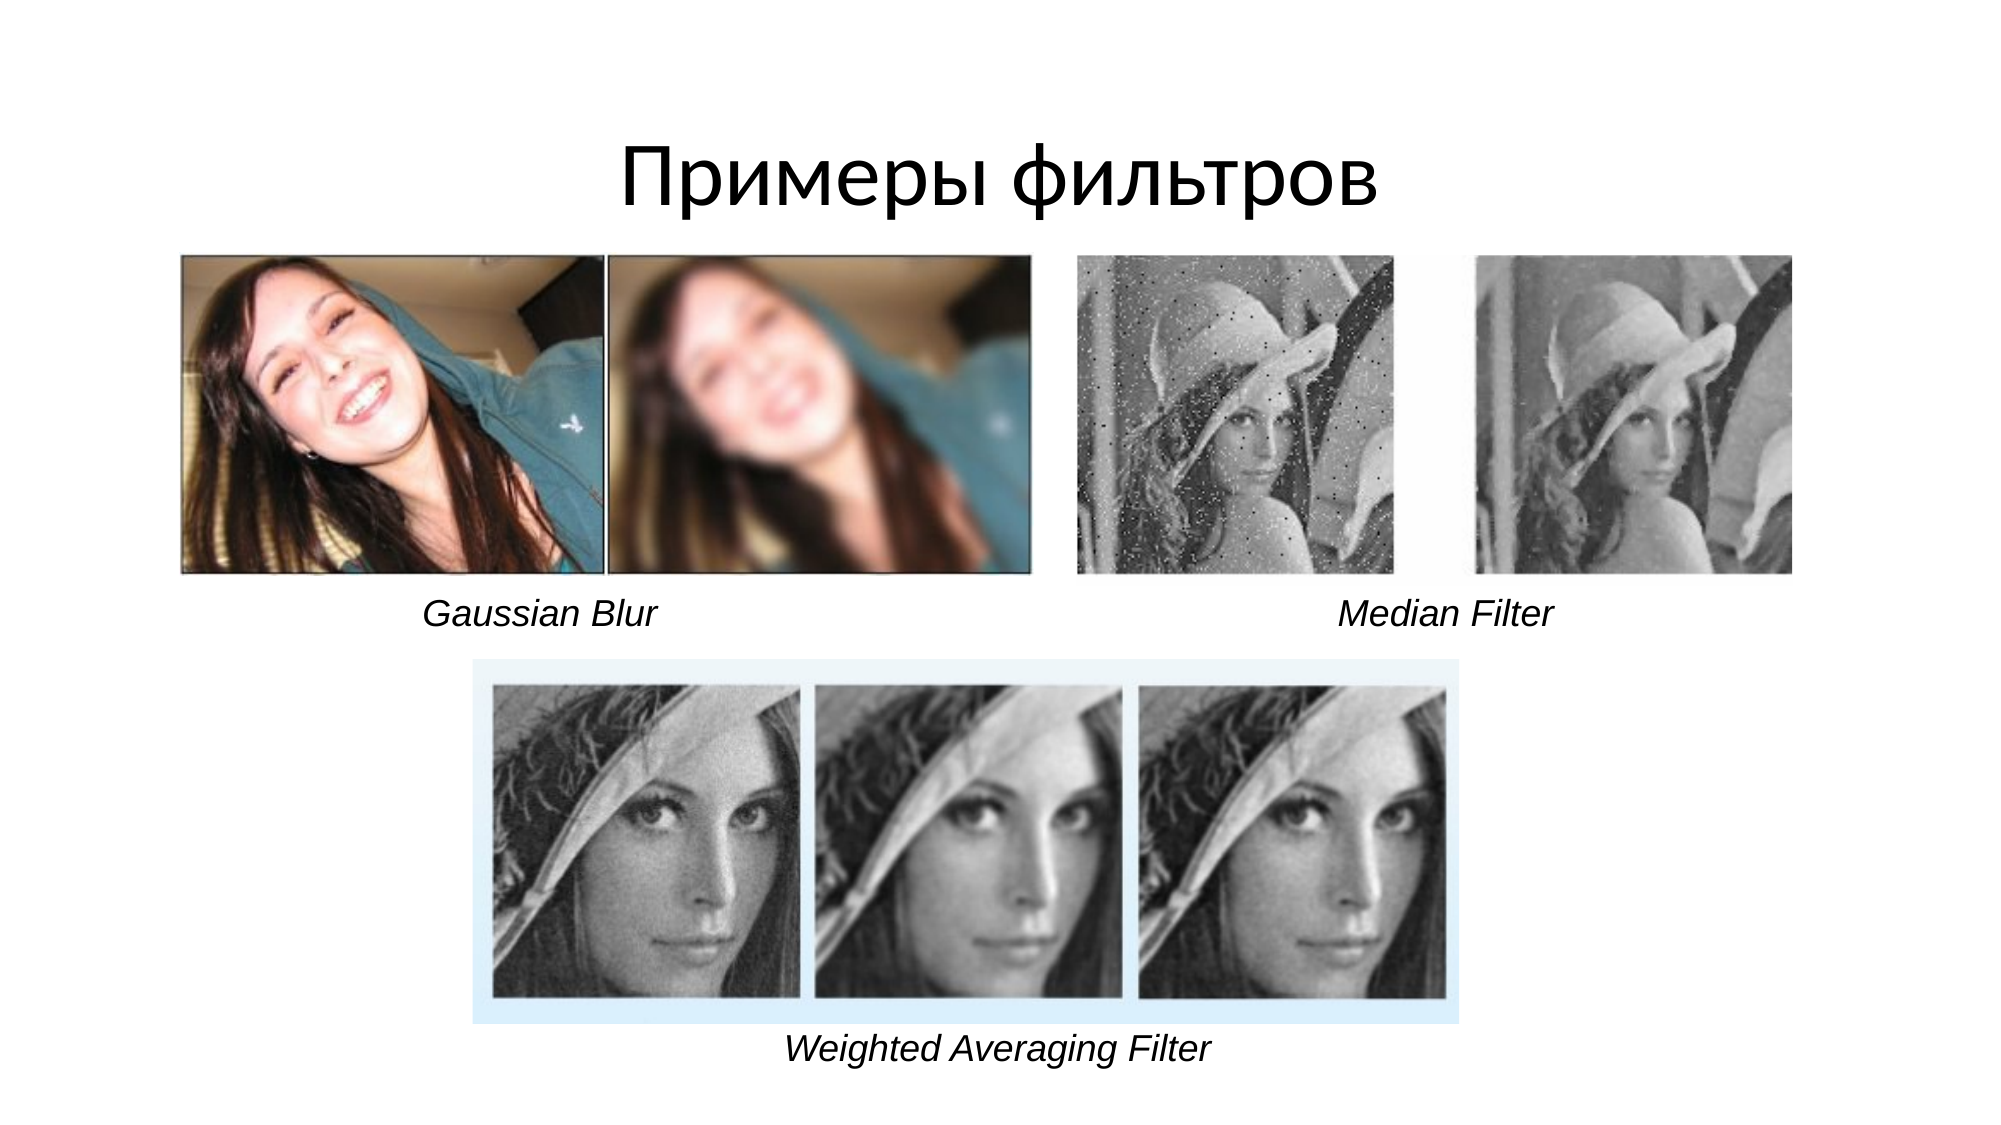

# Примеры фильтров
Gaussian Blur
Median Filter
Weighted Averaging Filter